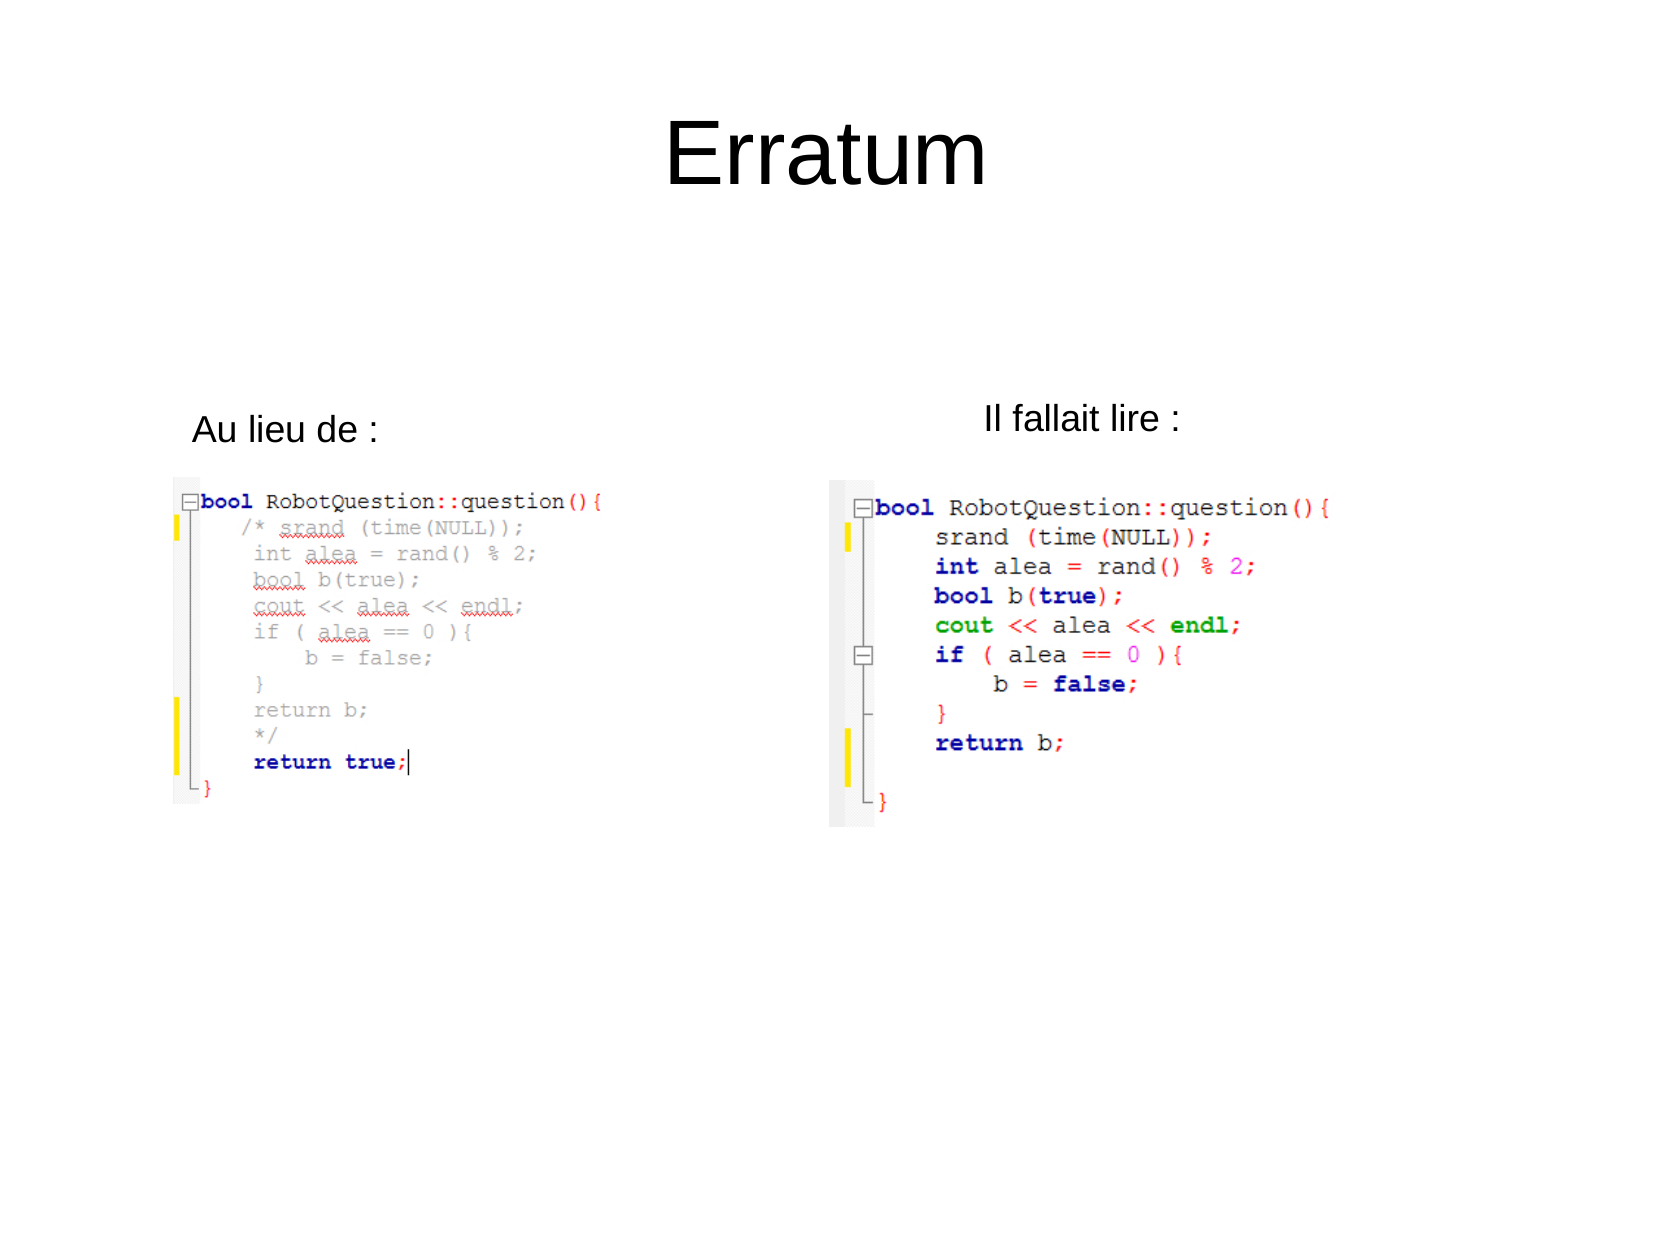

# Erratum
Il fallait lire :
Au lieu de :